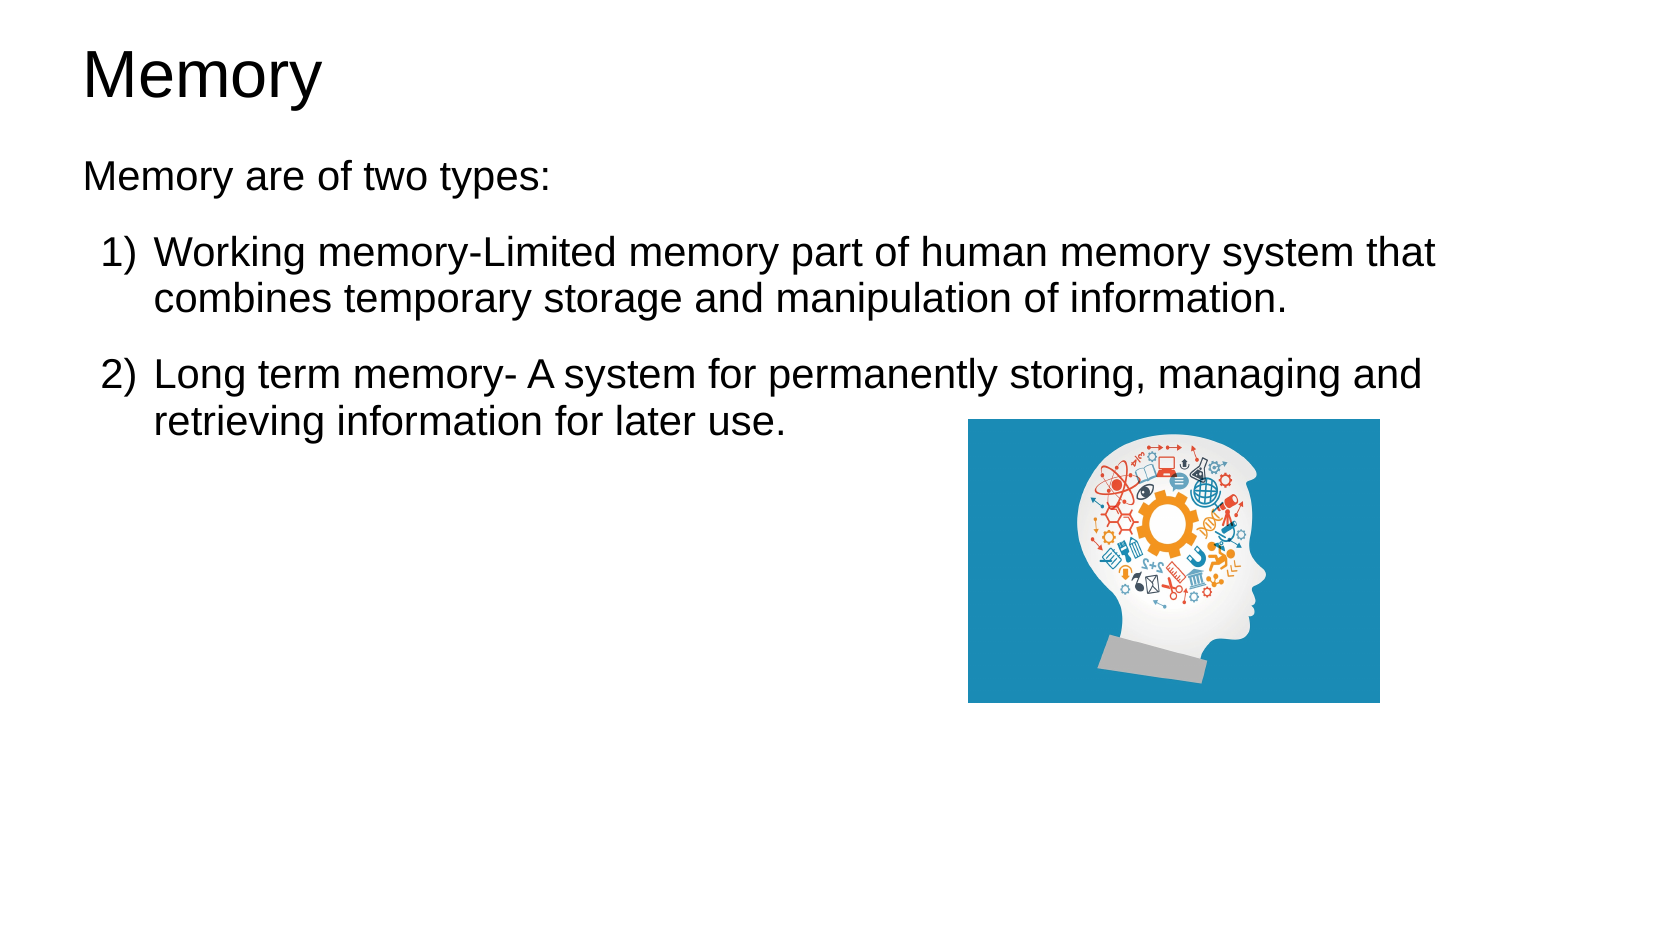

# Memory
Memory are of two types:
Working memory-Limited memory part of human memory system that combines temporary storage and manipulation of information.
Long term memory- A system for permanently storing, managing and retrieving information for later use.